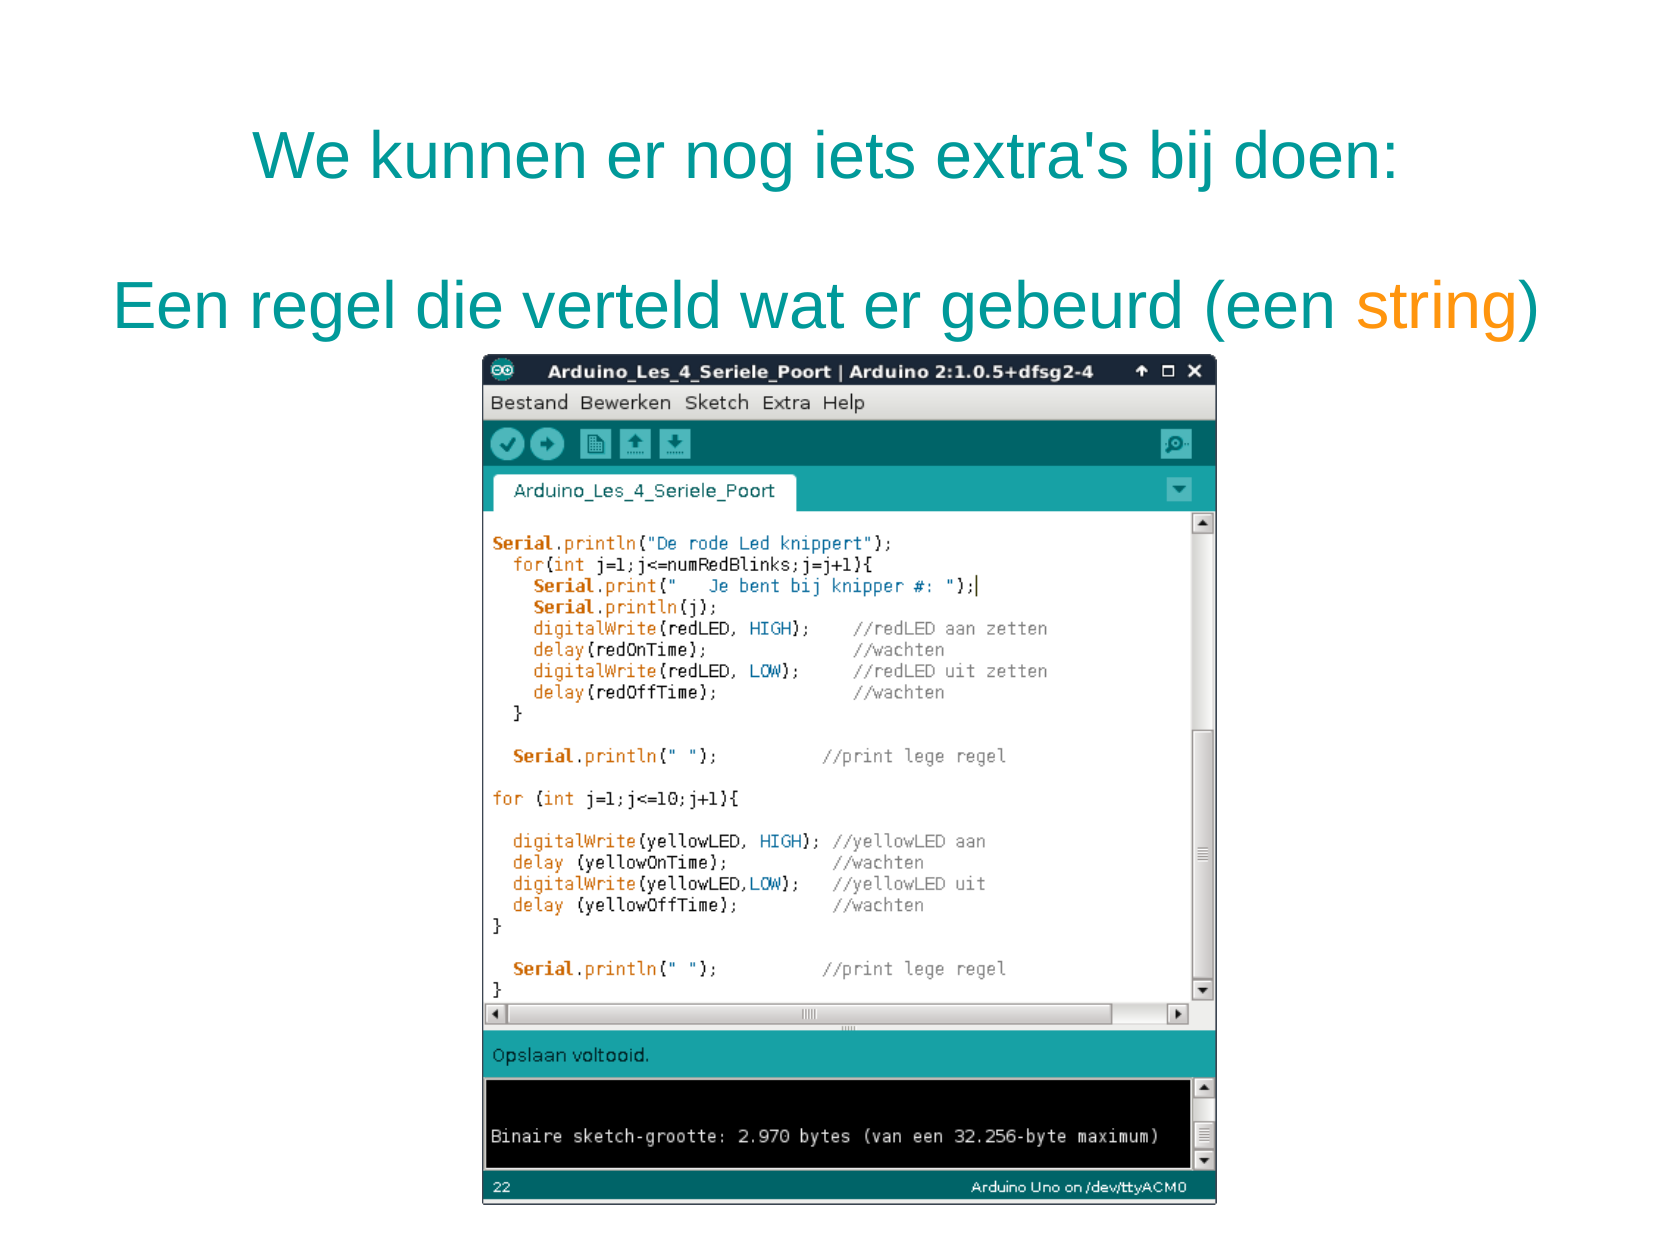

# We kunnen er nog iets extra's bij doen:
Een regel die verteld wat er gebeurd (een string)